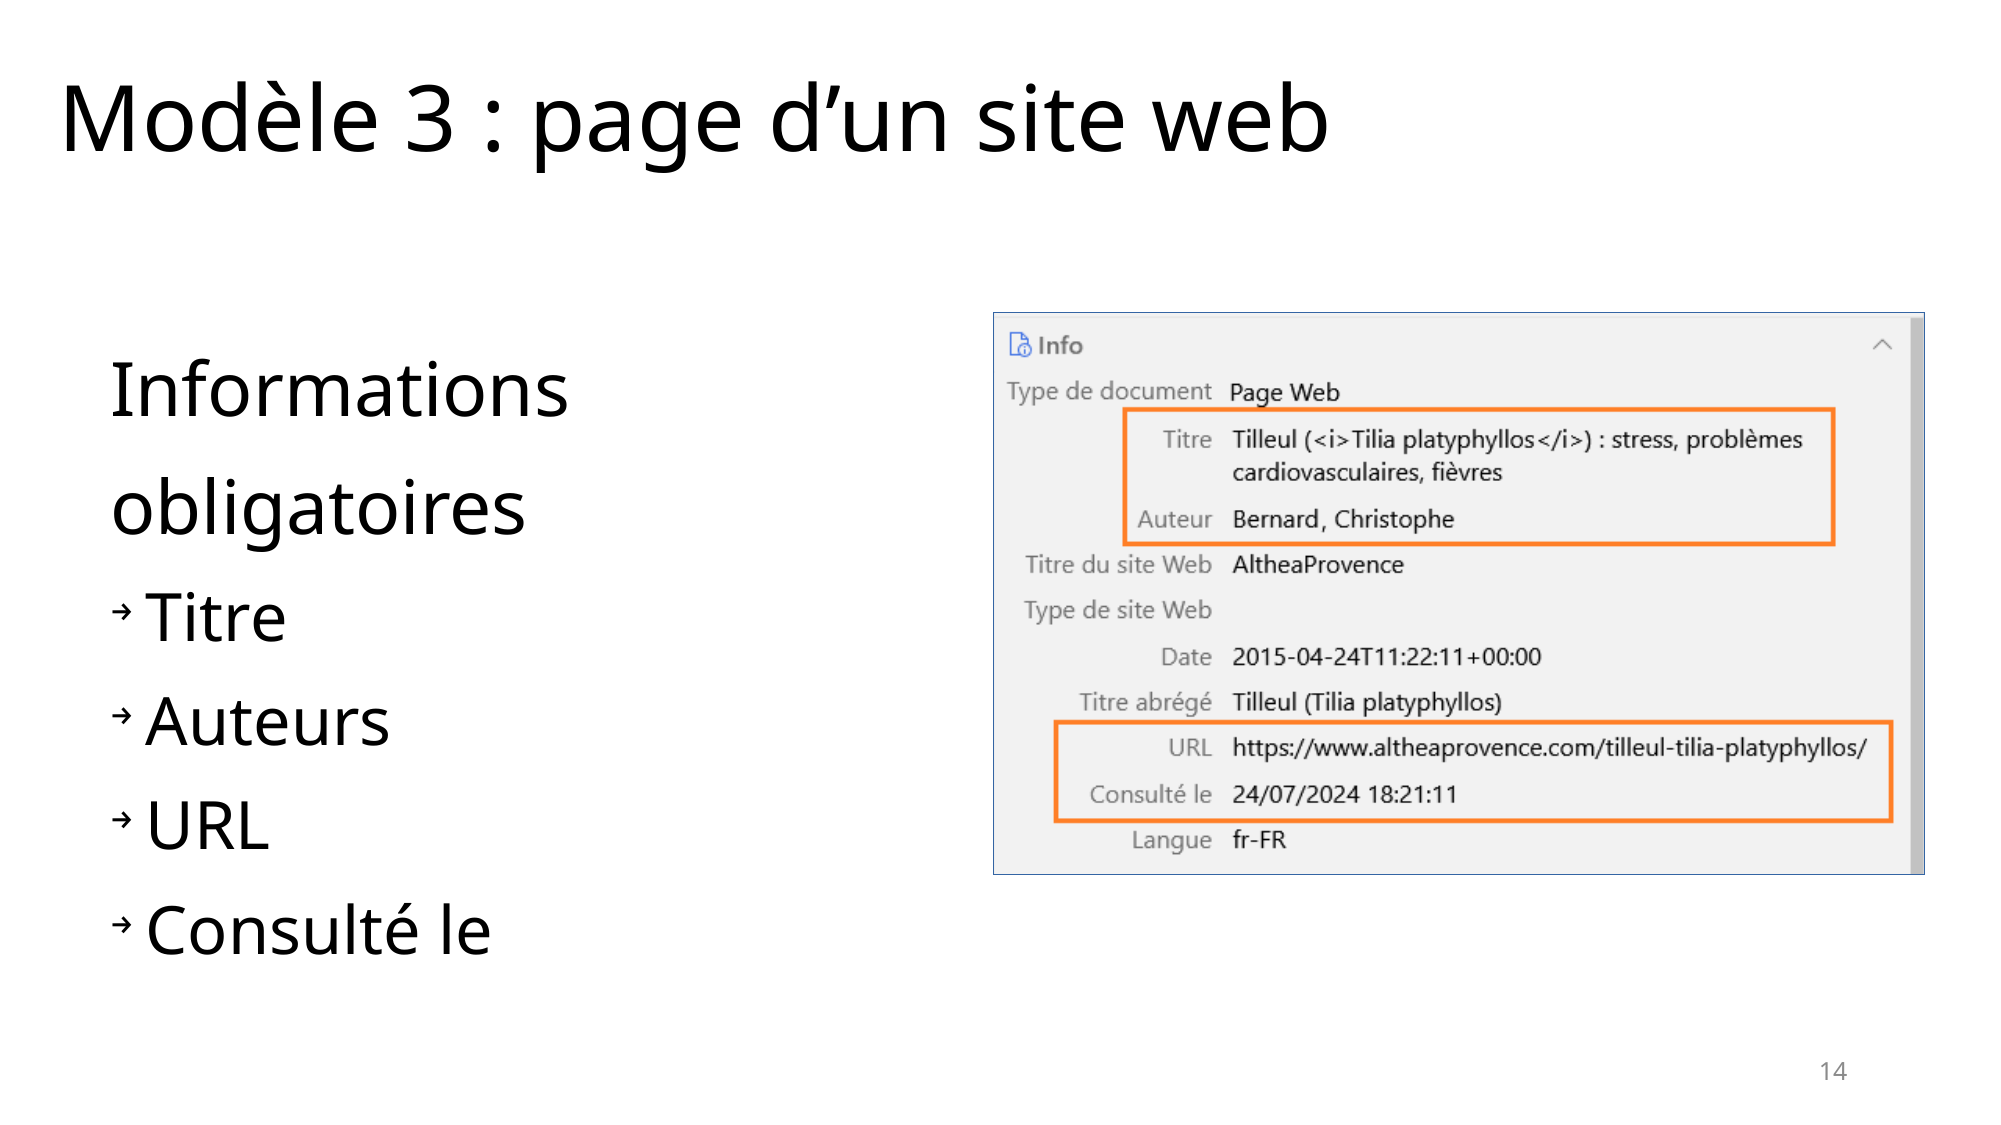

# Modèle 3 : page d’un site web
Informations obligatoires
Titre
Auteurs
URL
Consulté le
14